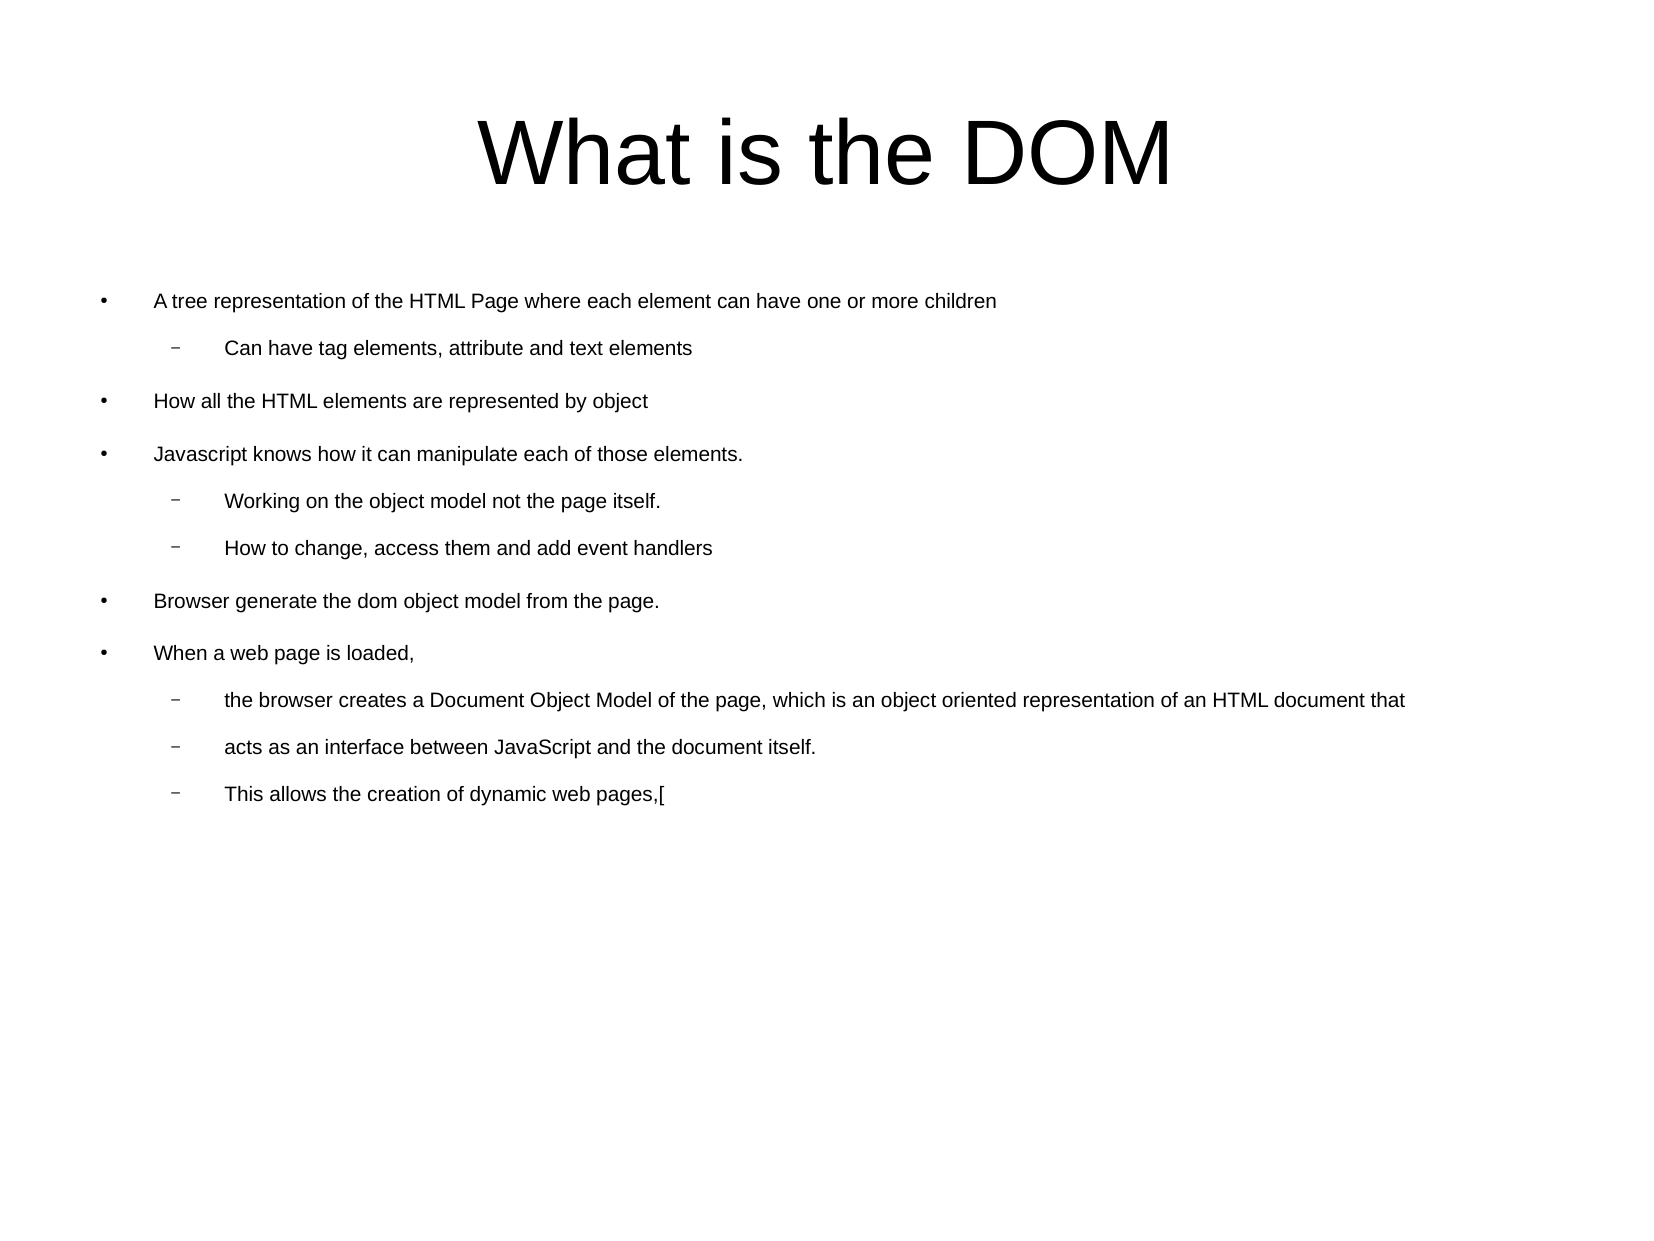

# What is the DOM
A tree representation of the HTML Page where each element can have one or more children
Can have tag elements, attribute and text elements
How all the HTML elements are represented by object
Javascript knows how it can manipulate each of those elements.
Working on the object model not the page itself.
How to change, access them and add event handlers
Browser generate the dom object model from the page.
When a web page is loaded,
the browser creates a Document Object Model of the page, which is an object oriented representation of an HTML document that
acts as an interface between JavaScript and the document itself.
This allows the creation of dynamic web pages,[